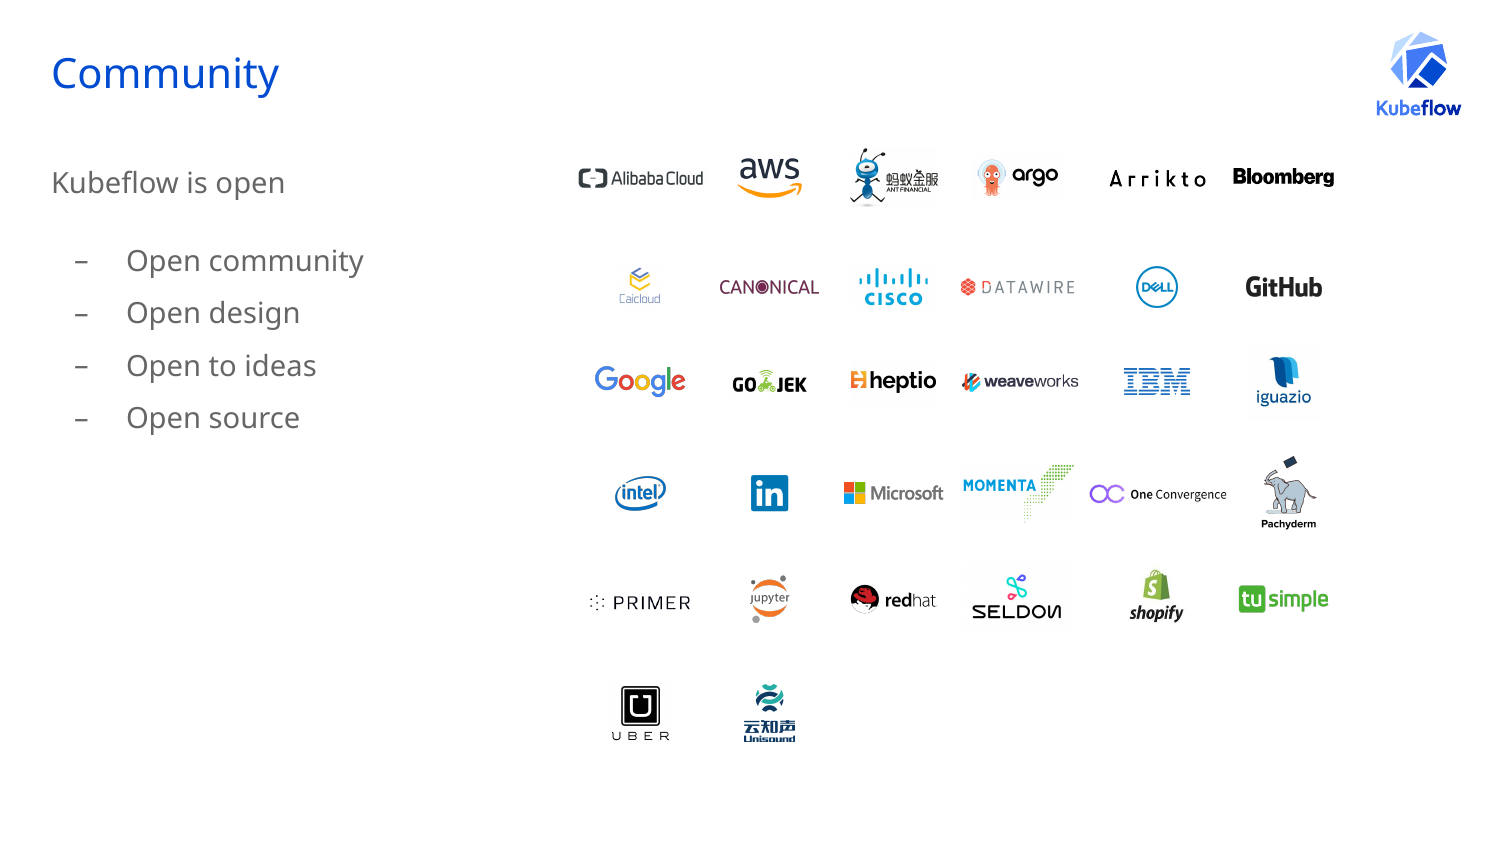

# Community
Kubeflow is open
Open community
Open design
Open to ideas
Open source